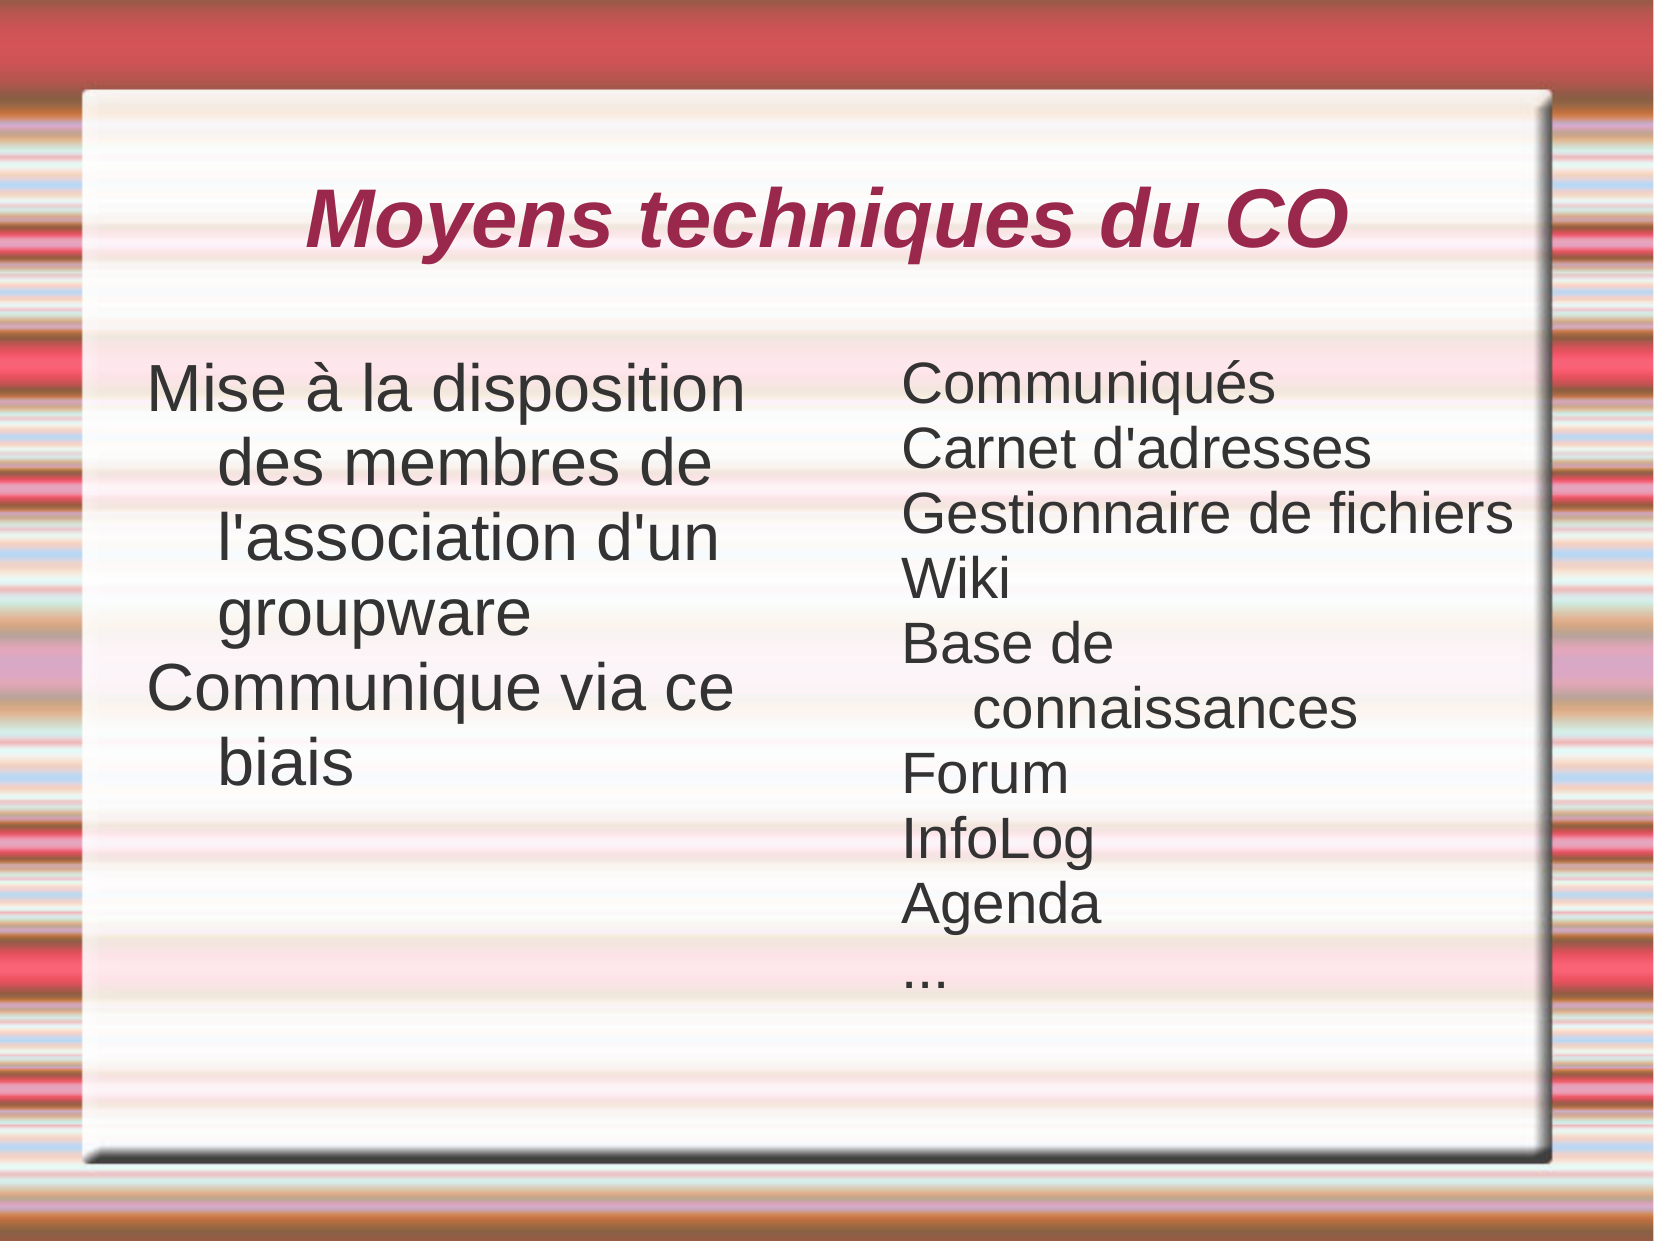

# Moyens techniques du CO
Mise à la disposition des membres de l'association d'un groupware
Communique via ce biais
Communiqués
Carnet d'adresses
Gestionnaire de fichiers
Wiki
Base de connaissances
Forum
InfoLog
Agenda
...